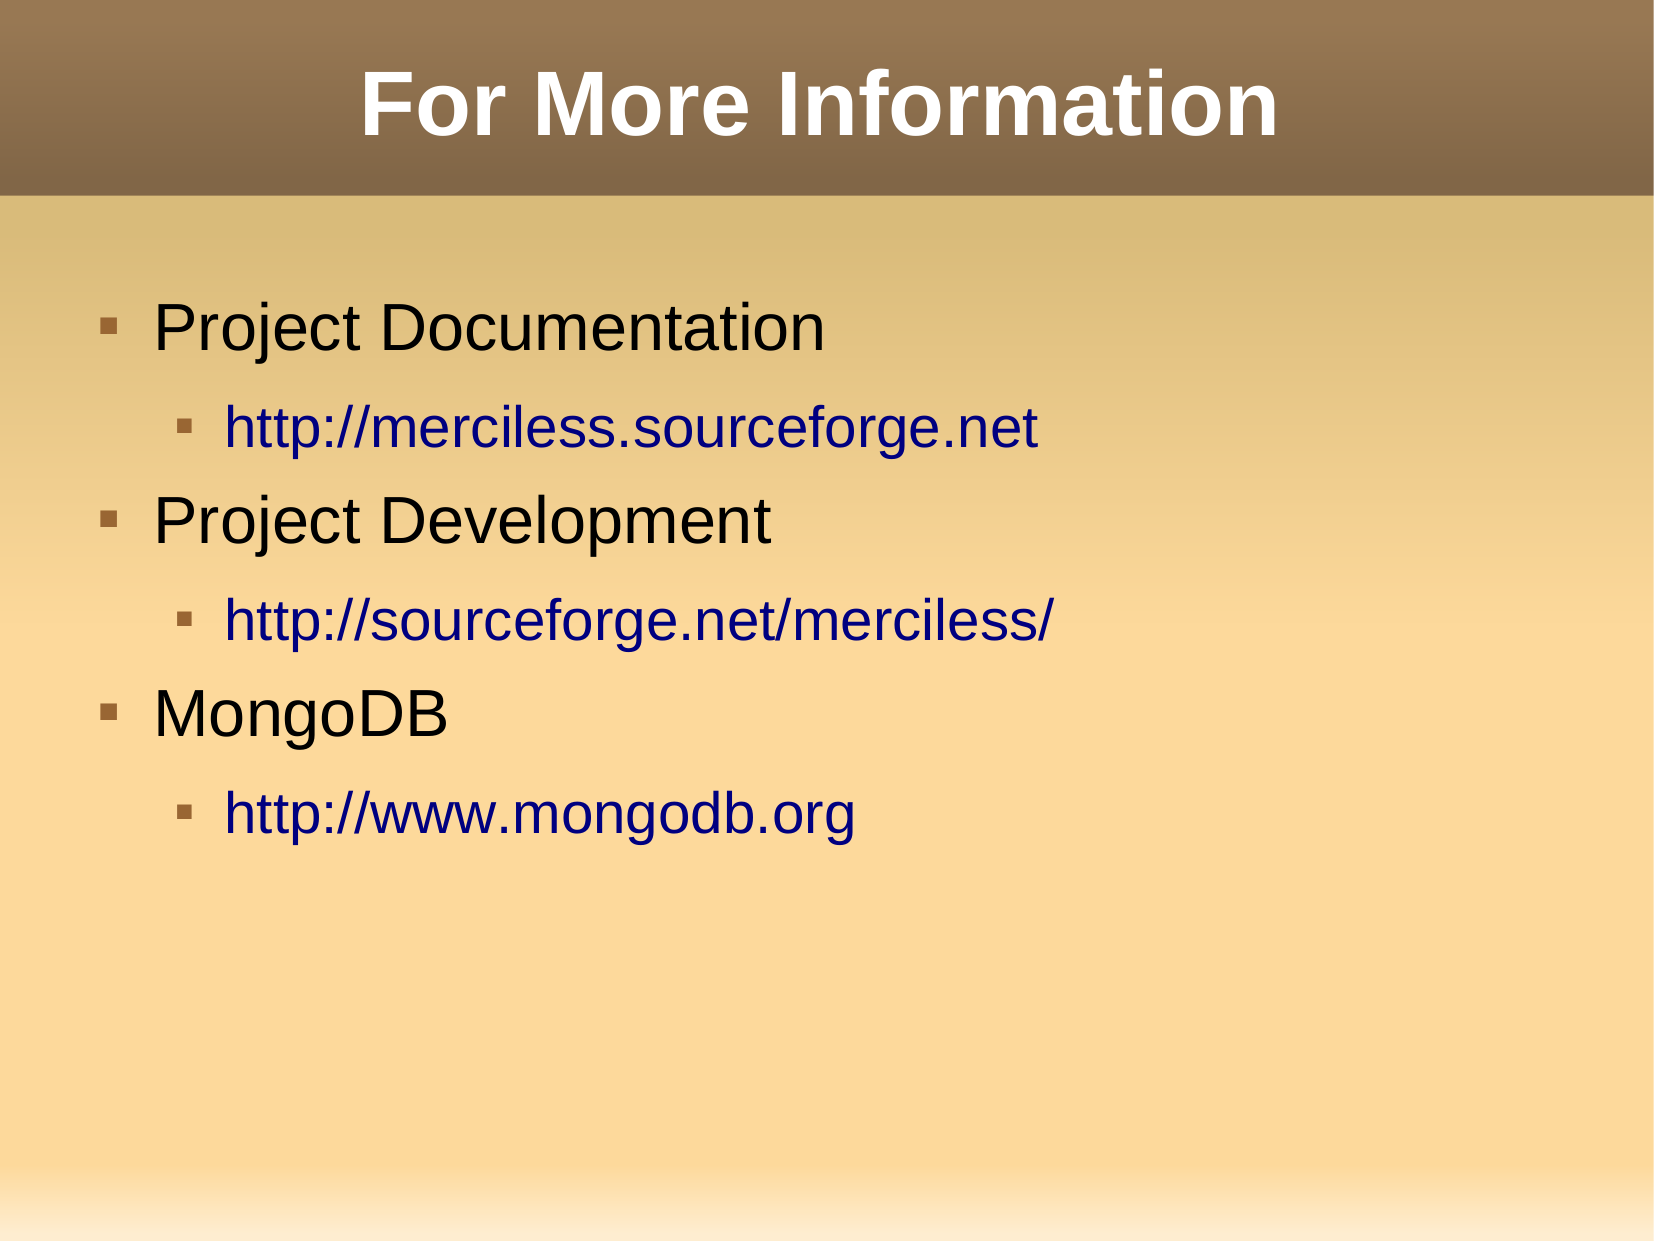

# For More Information
Project Documentation
http://merciless.sourceforge.net
Project Development
http://sourceforge.net/merciless/
MongoDB
http://www.mongodb.org